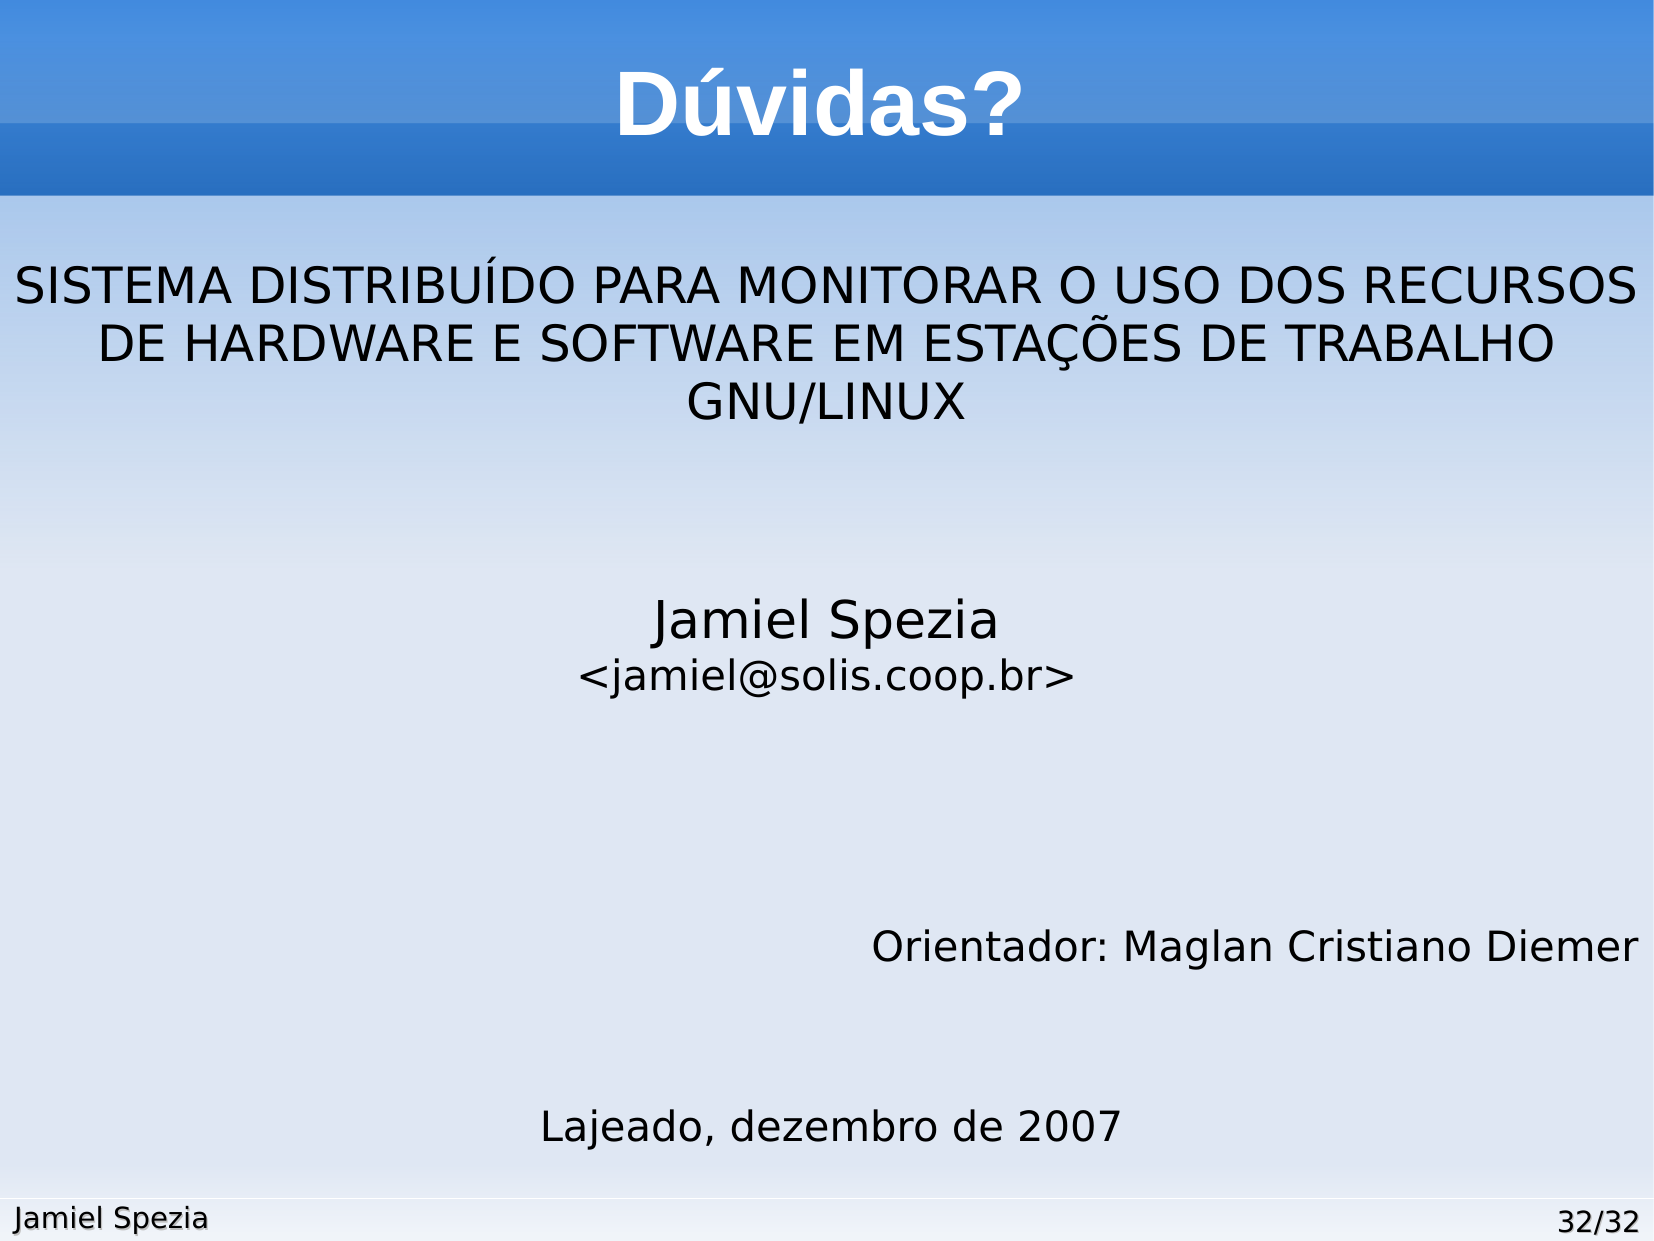

# Dúvidas?
SISTEMA DISTRIBUÍDO PARA MONITORAR O USO DOS RECURSOS DE HARDWARE E SOFTWARE EM ESTAÇÕES DE TRABALHO GNU/LINUX
Jamiel Spezia
<jamiel@solis.coop.br>
Orientador: Maglan Cristiano Diemer
Lajeado, dezembro de 2007